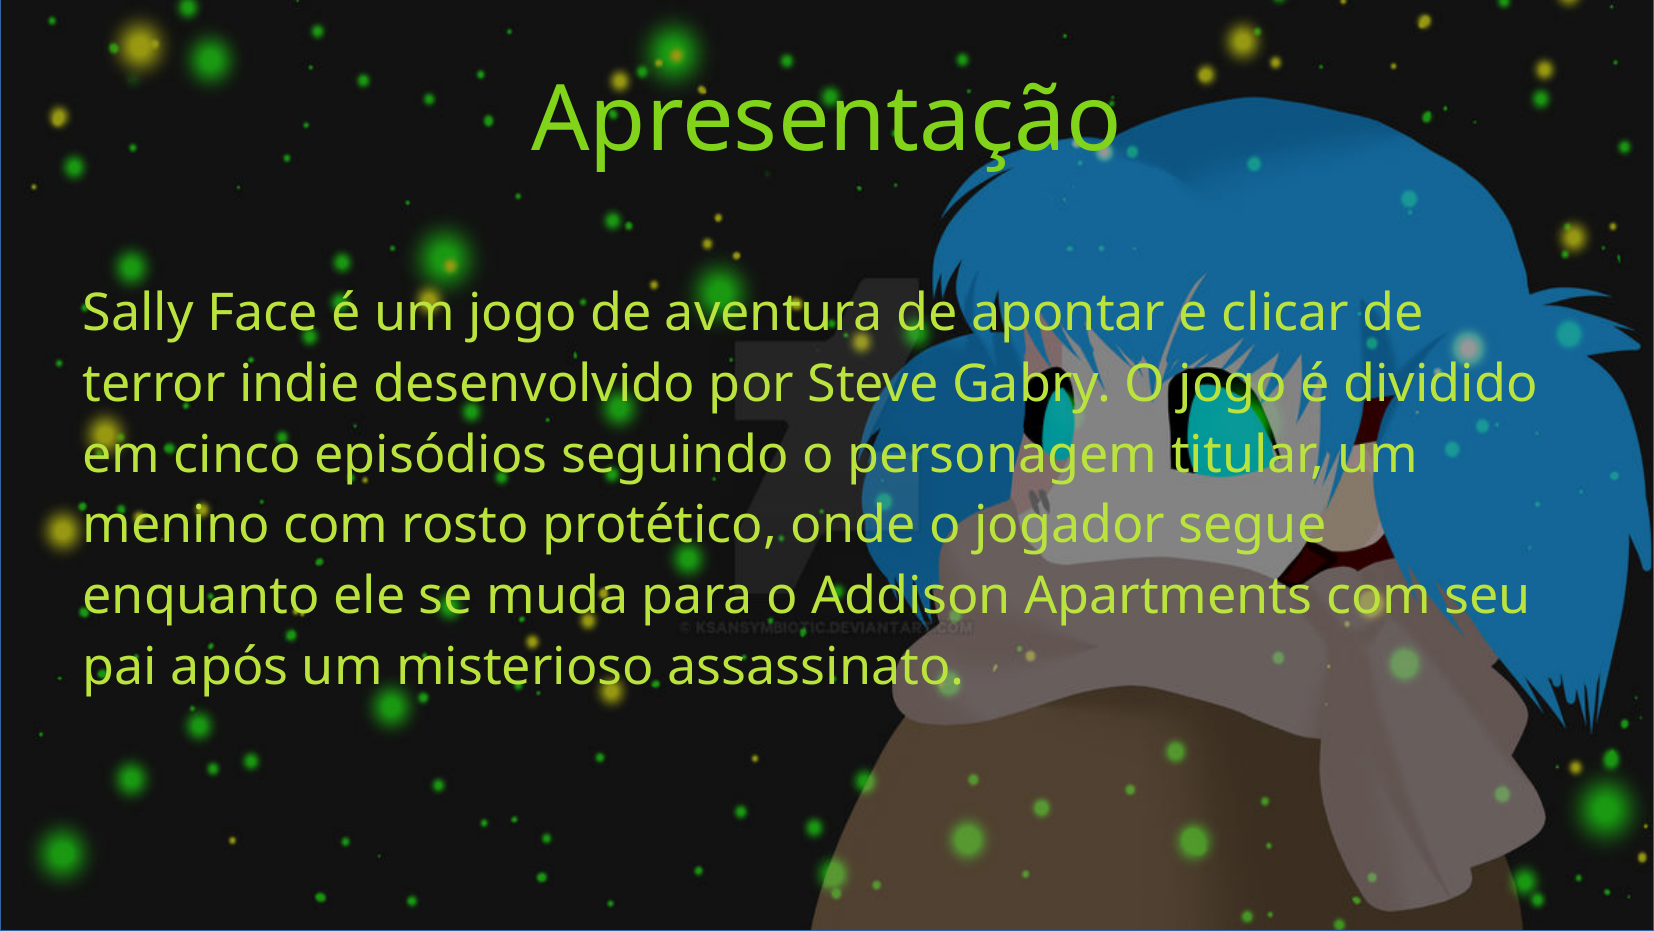

# Apresentação
Sally Face é um jogo de aventura de apontar e clicar de terror indie desenvolvido por Steve Gabry. O jogo é dividido em cinco episódios seguindo o personagem titular, um menino com rosto protético, onde o jogador segue enquanto ele se muda para o Addison Apartments com seu pai após um misterioso assassinato.